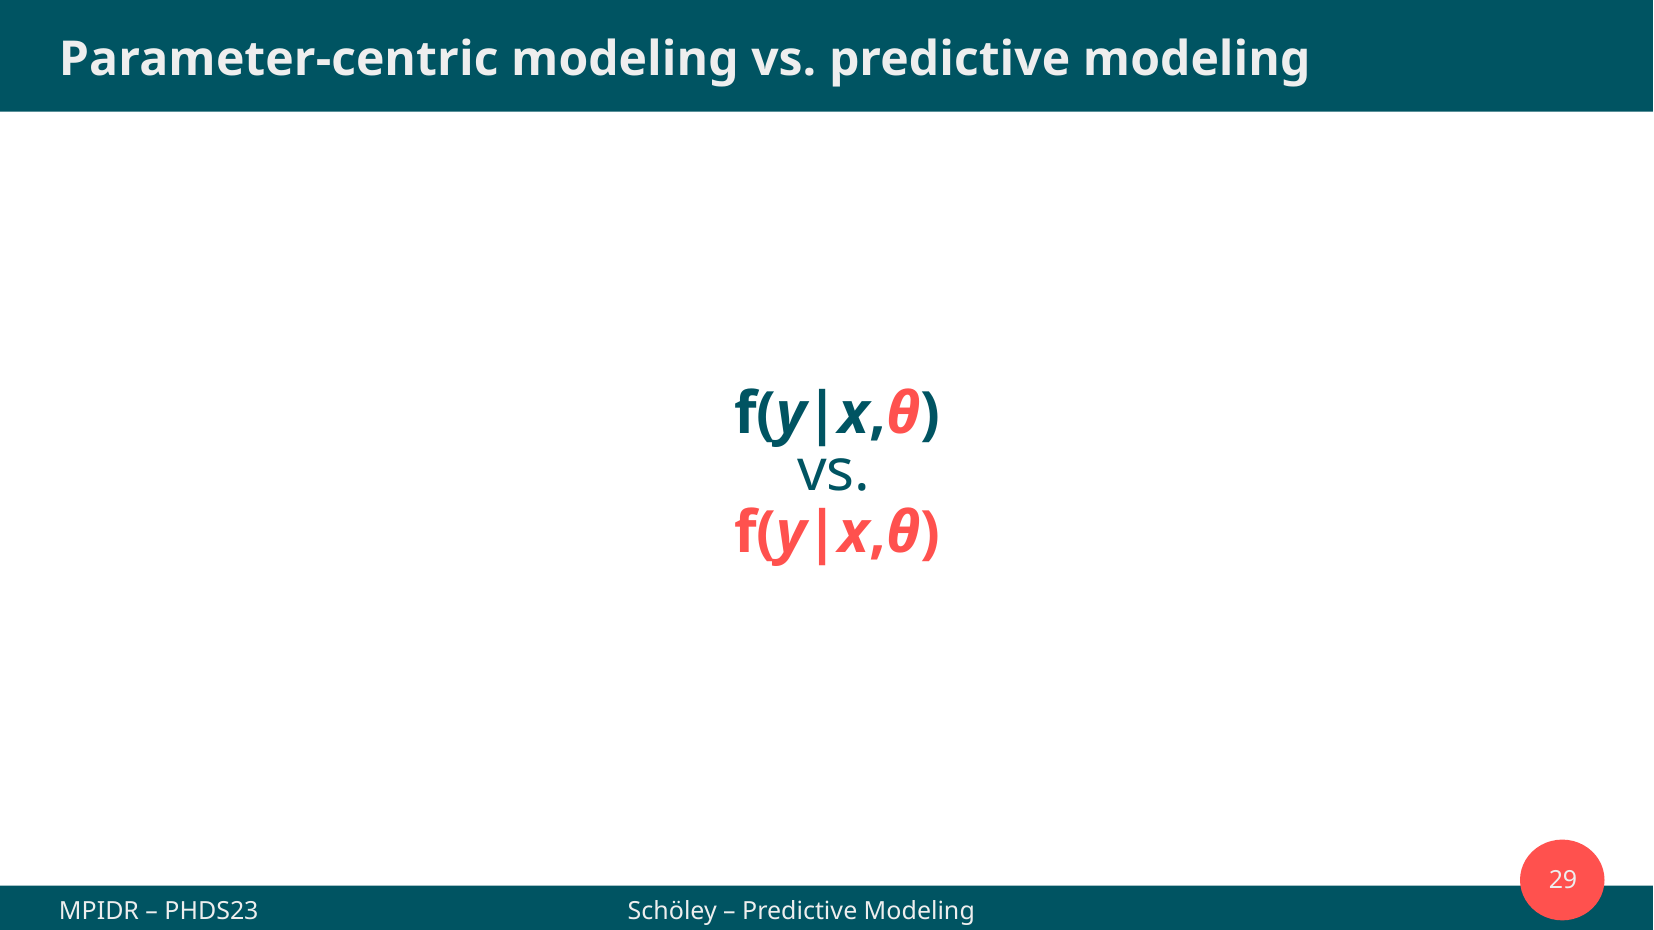

# Parameter-centric modeling vs. predictive modeling
f(y|x,θ)
vs.
f(y|x,θ)
29
MPIDR – PHDS23
Schöley – Predictive Modeling